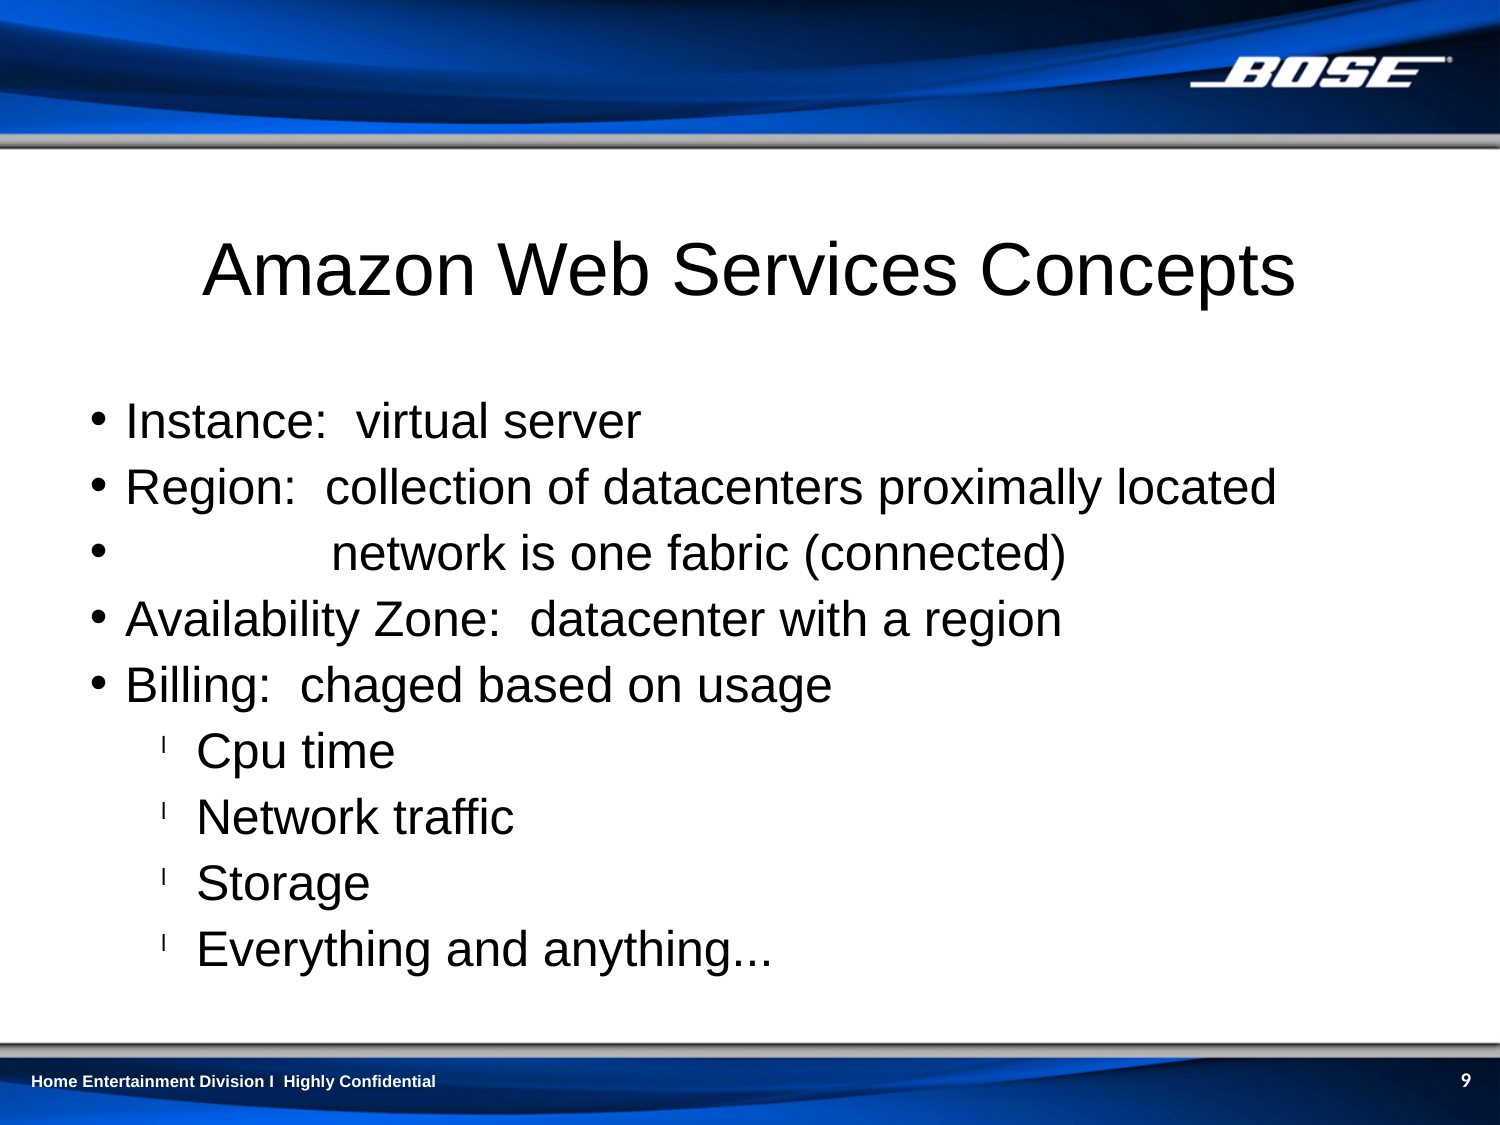

Amazon Web Services Concepts
Instance: virtual server
Region: collection of datacenters proximally located
		 network is one fabric (connected)
Availability Zone: datacenter with a region
Billing: chaged based on usage
Cpu time
Network traffic
Storage
Everything and anything...